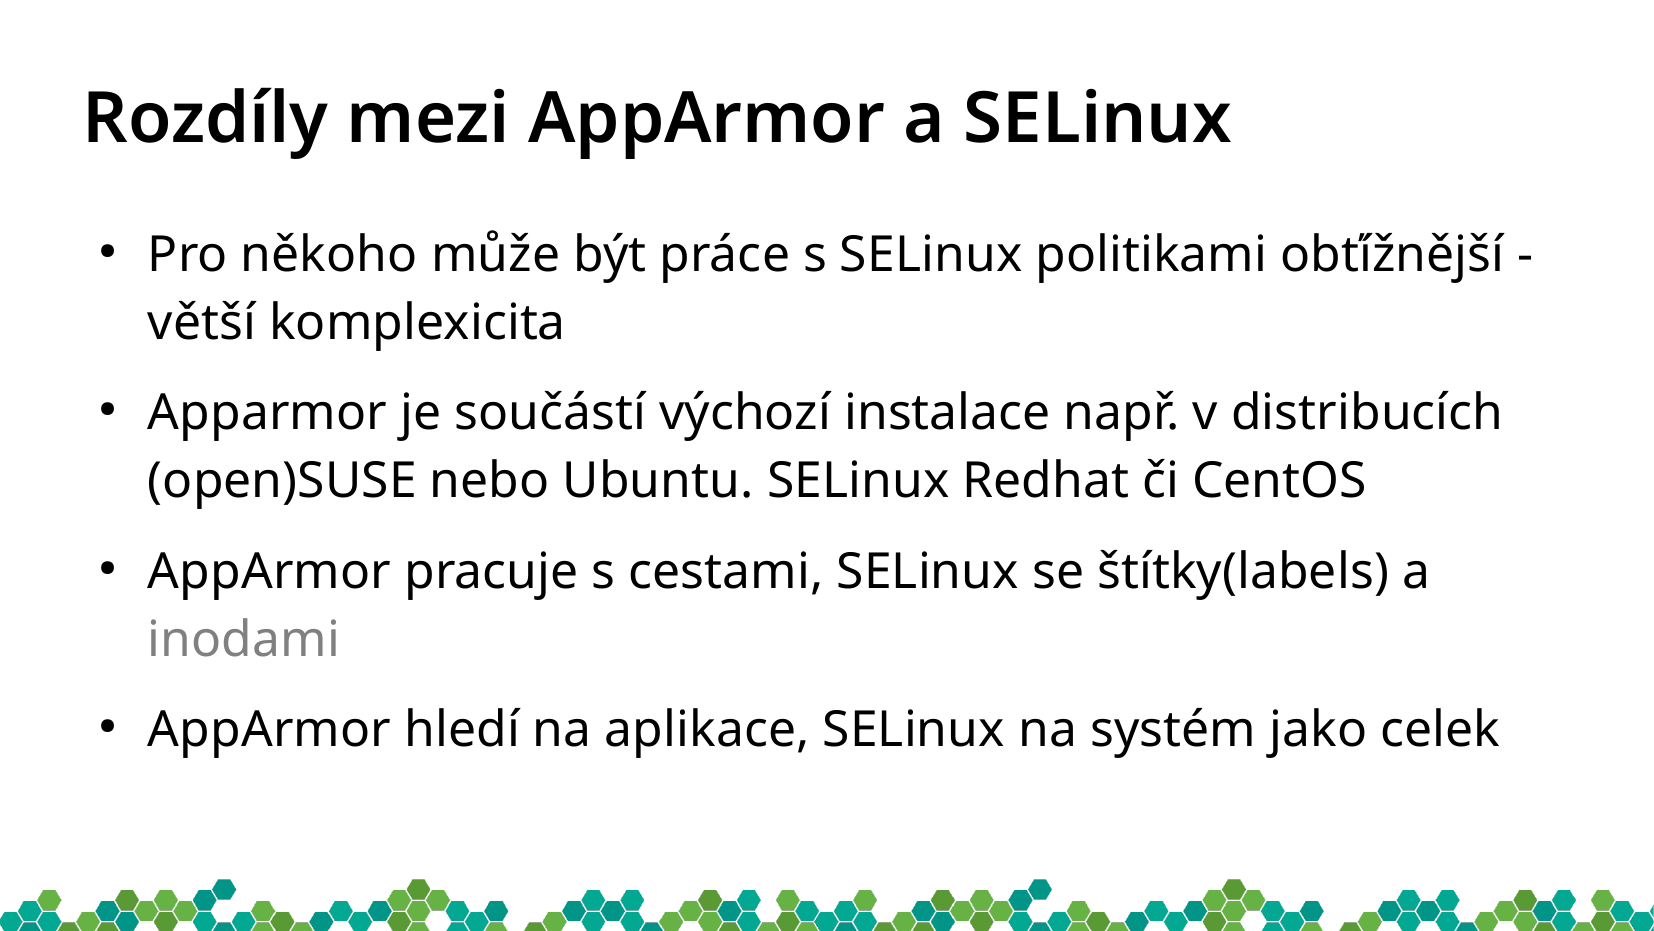

# Rozdíly mezi AppArmor a SELinux
Pro někoho může být práce s SELinux politikami obťížnější - větší komplexicita
Apparmor je součástí výchozí instalace např. v distribucích (open)SUSE nebo Ubuntu. SELinux Redhat či CentOS
AppArmor pracuje s cestami, SELinux se štítky(labels) a inodami
AppArmor hledí na aplikace, SELinux na systém jako celek